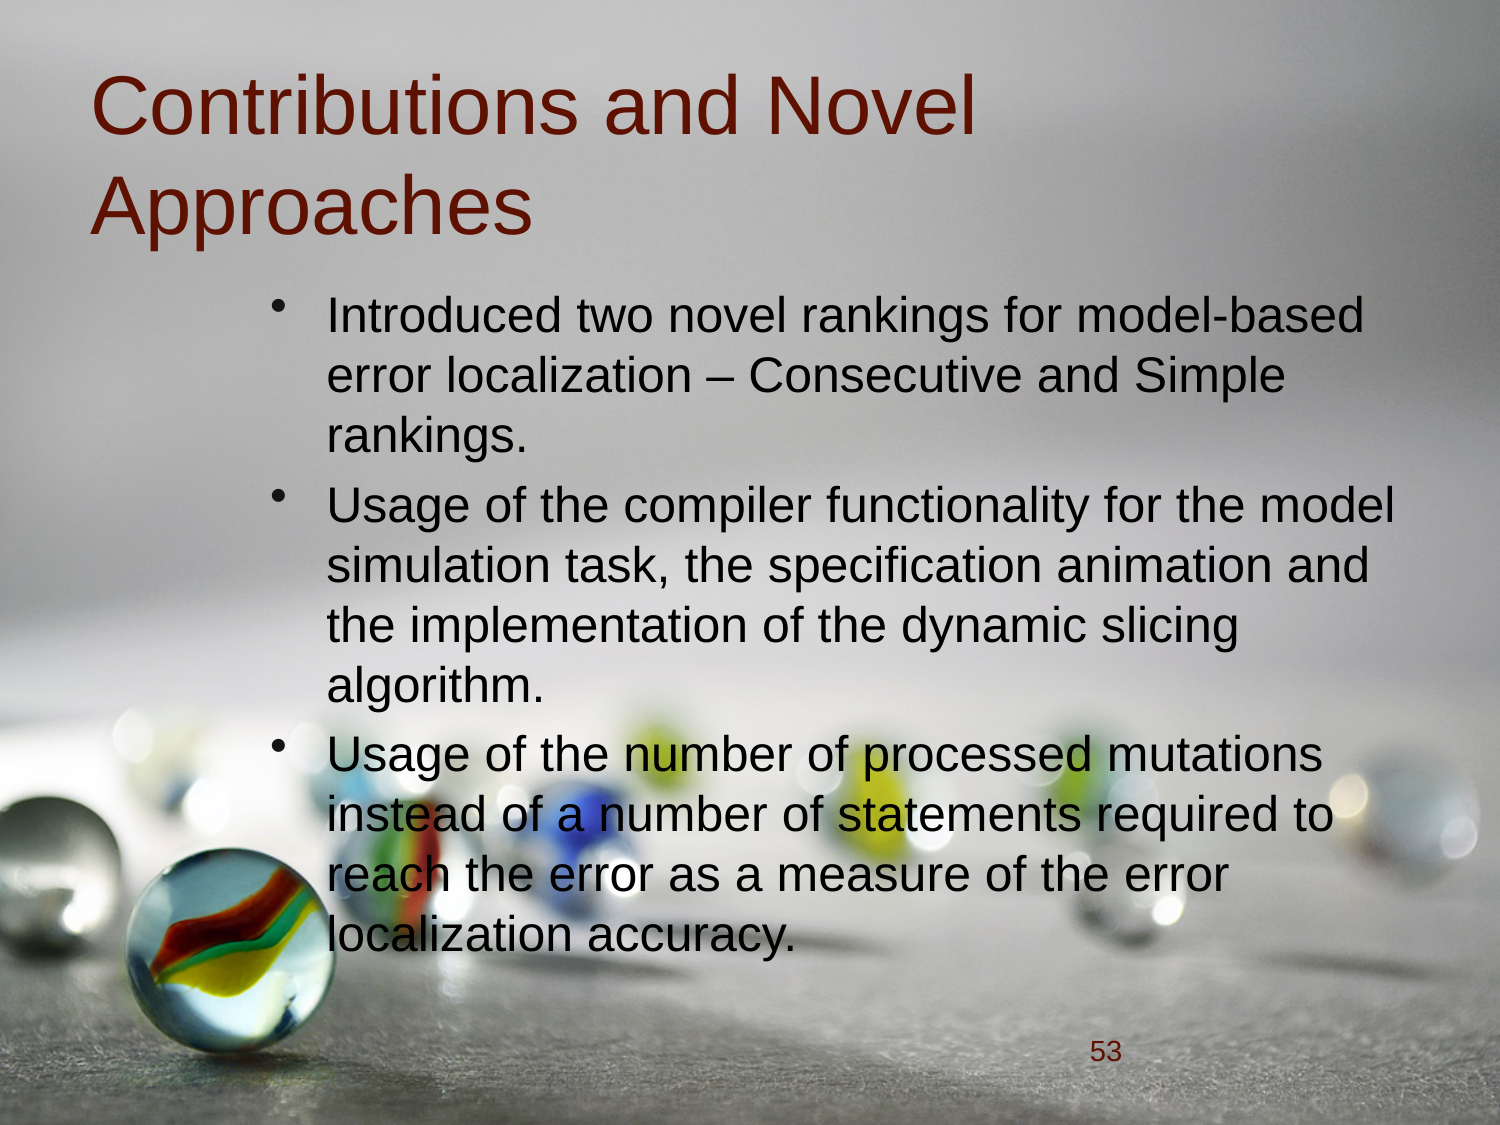

# Contributions and Novel Approaches
Introduced two novel rankings for model-based error localization – Consecutive and Simple rankings.
Usage of the compiler functionality for the model simulation task, the specification animation and the implementation of the dynamic slicing algorithm.
Usage of the number of processed mutations instead of a number of statements required to reach the error as a measure of the error localization accuracy.
Tallinn, 01.01.2016
53